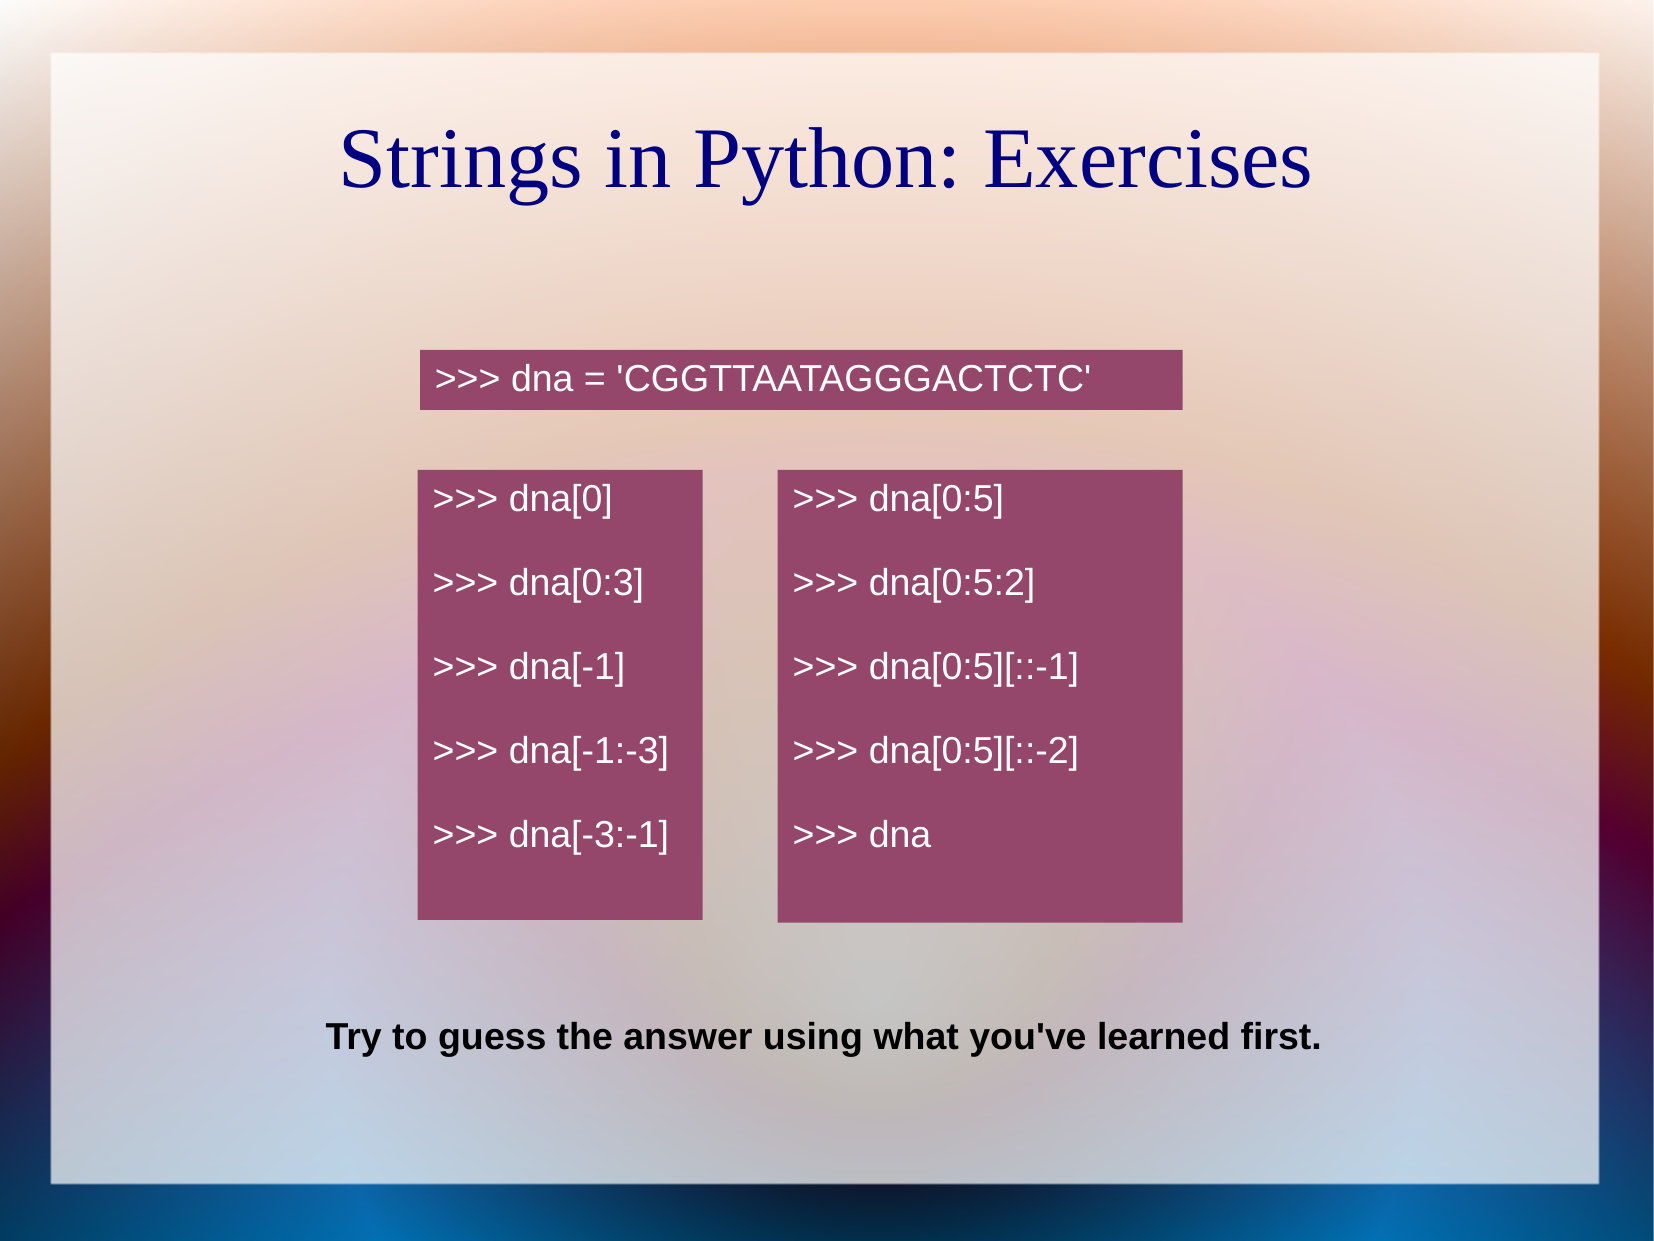

# Strings in Python: Exercises
>>> dna = 'CGGTTAATAGGGACTCTC'
>>> dna[0]
>>> dna[0:3]
>>> dna[-1]
>>> dna[-1:-3]
>>> dna[-3:-1]
>>> dna[0:5]
>>> dna[0:5:2]
>>> dna[0:5][::-1]
>>> dna[0:5][::-2]
>>> dna
Try to guess the answer using what you've learned first.